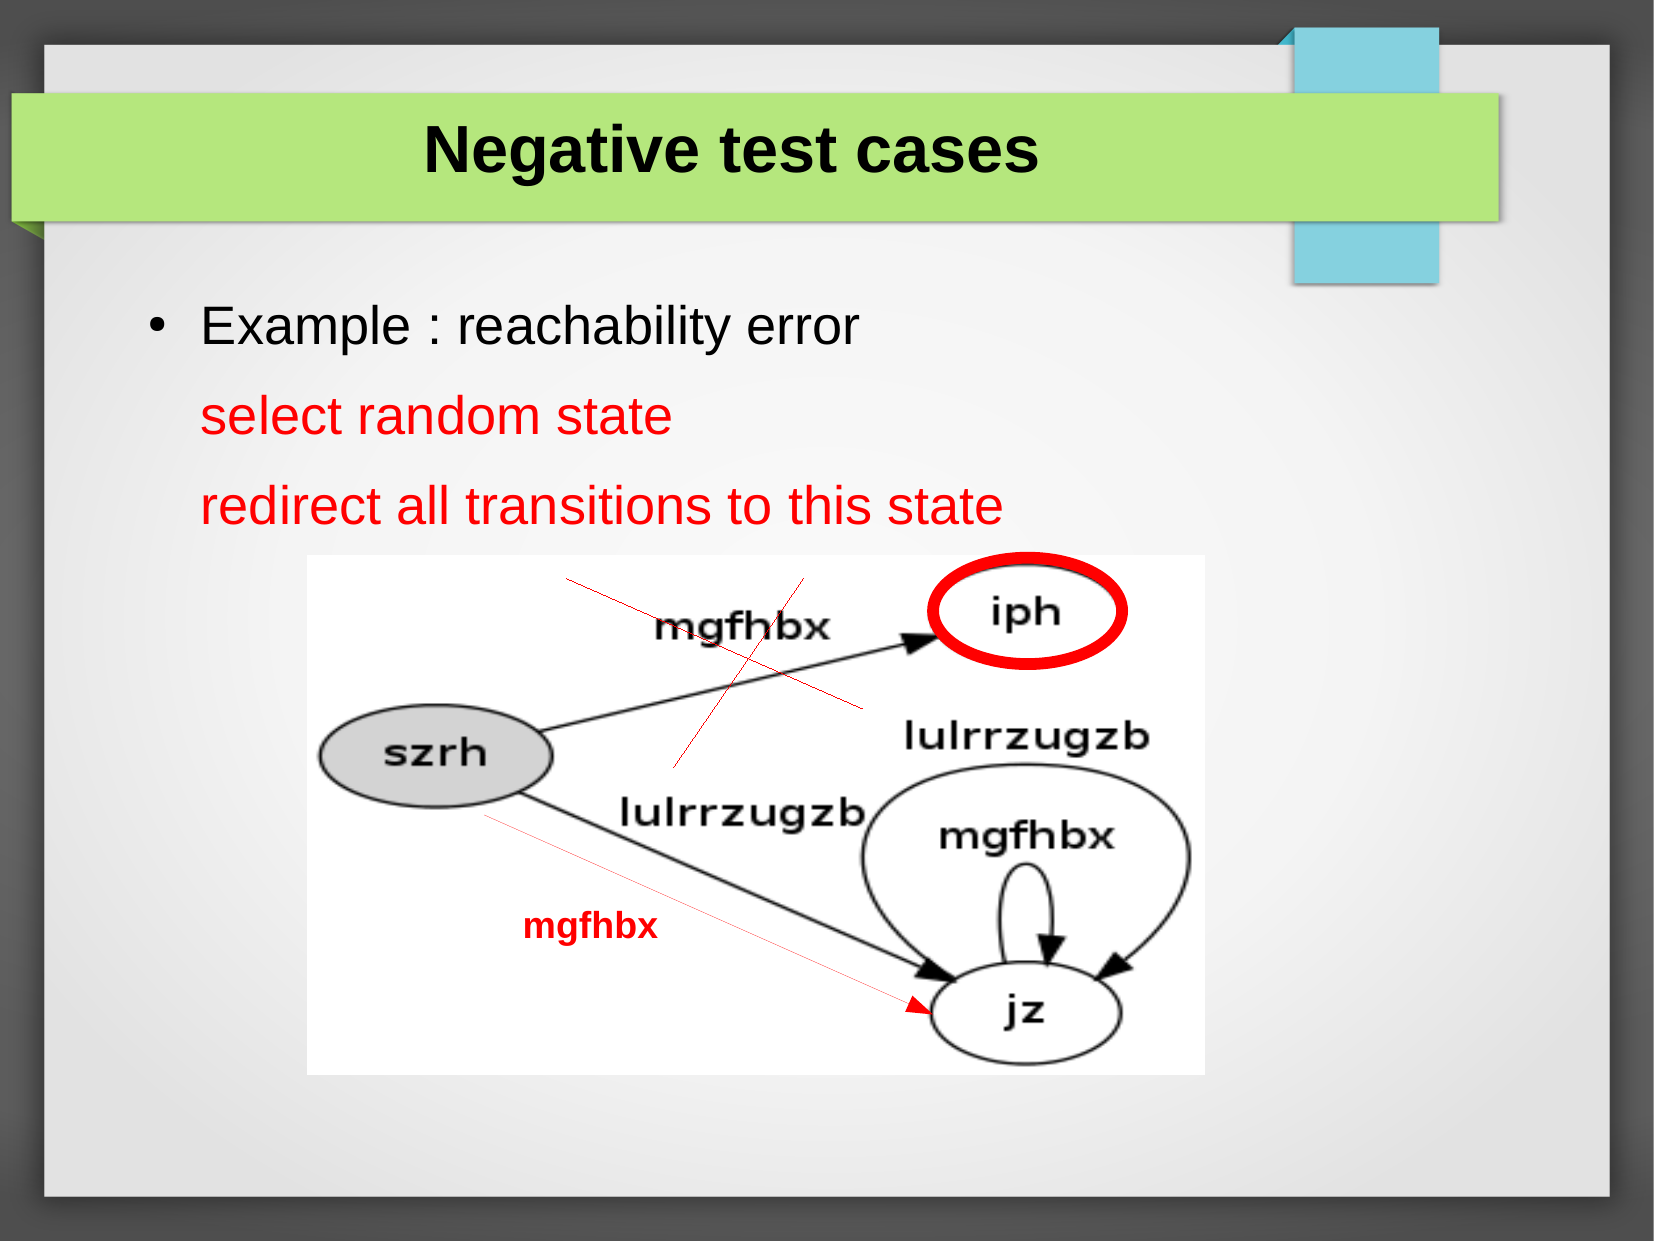

Negative test cases
# Example : reachability error
select random state
redirect all transitions to this state
mgfhbx